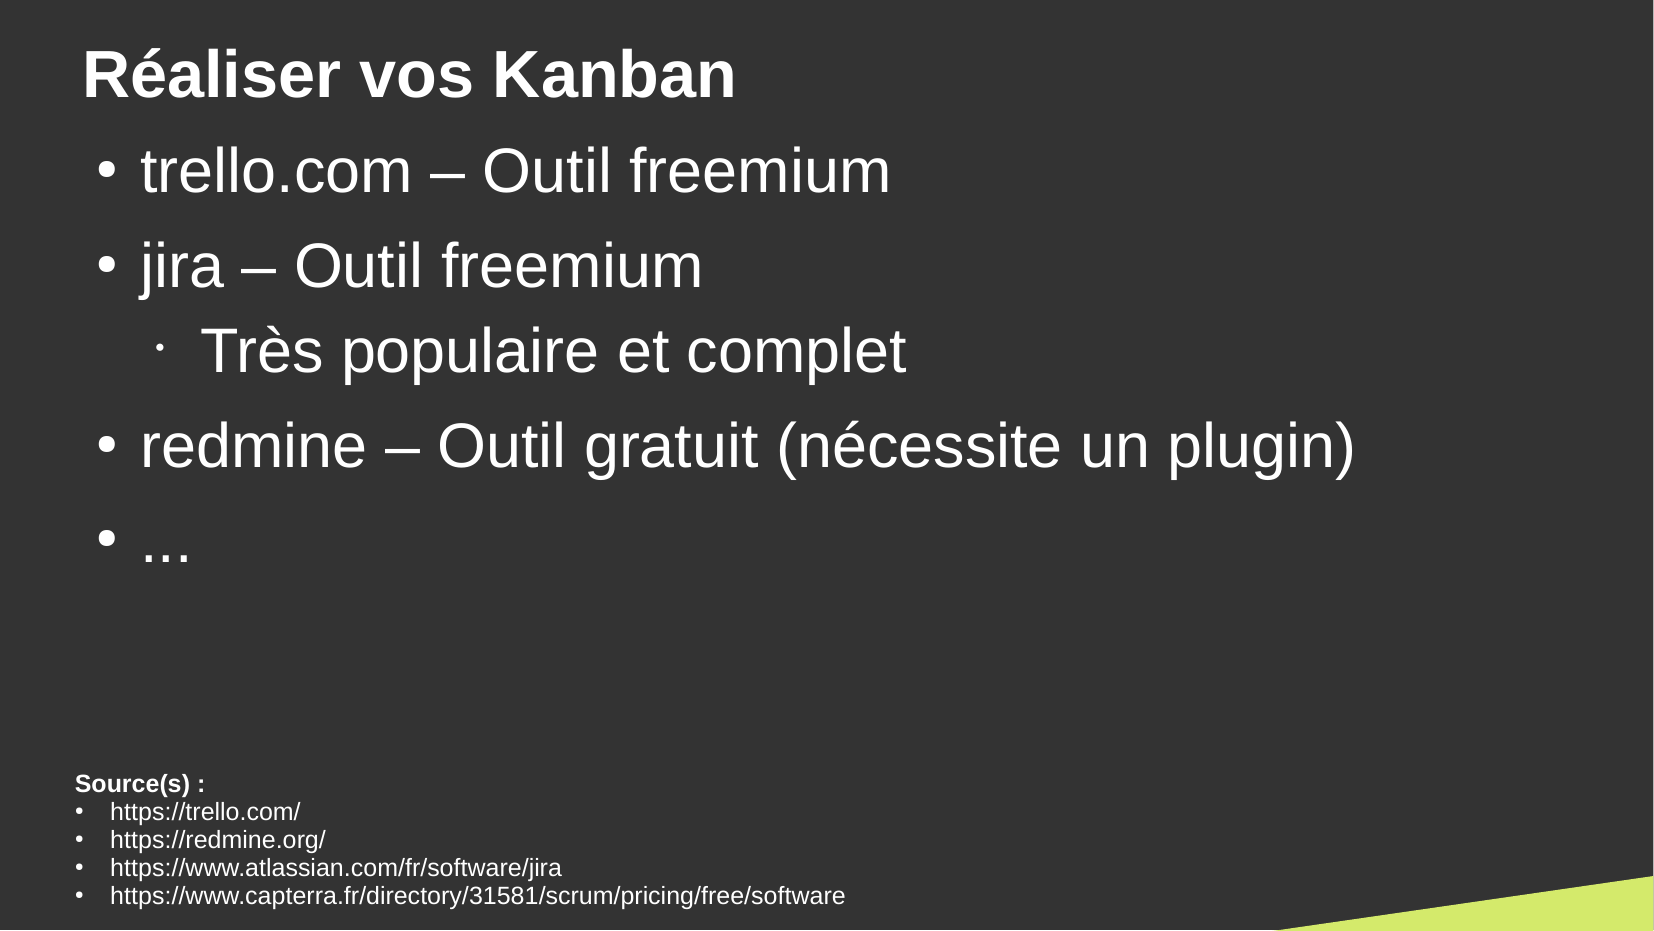

# Réaliser vos Kanban
trello.com – Outil freemium
jira – Outil freemium
Très populaire et complet
redmine – Outil gratuit (nécessite un plugin)
...
Source(s) :
https://trello.com/
https://redmine.org/
https://www.atlassian.com/fr/software/jira
https://www.capterra.fr/directory/31581/scrum/pricing/free/software